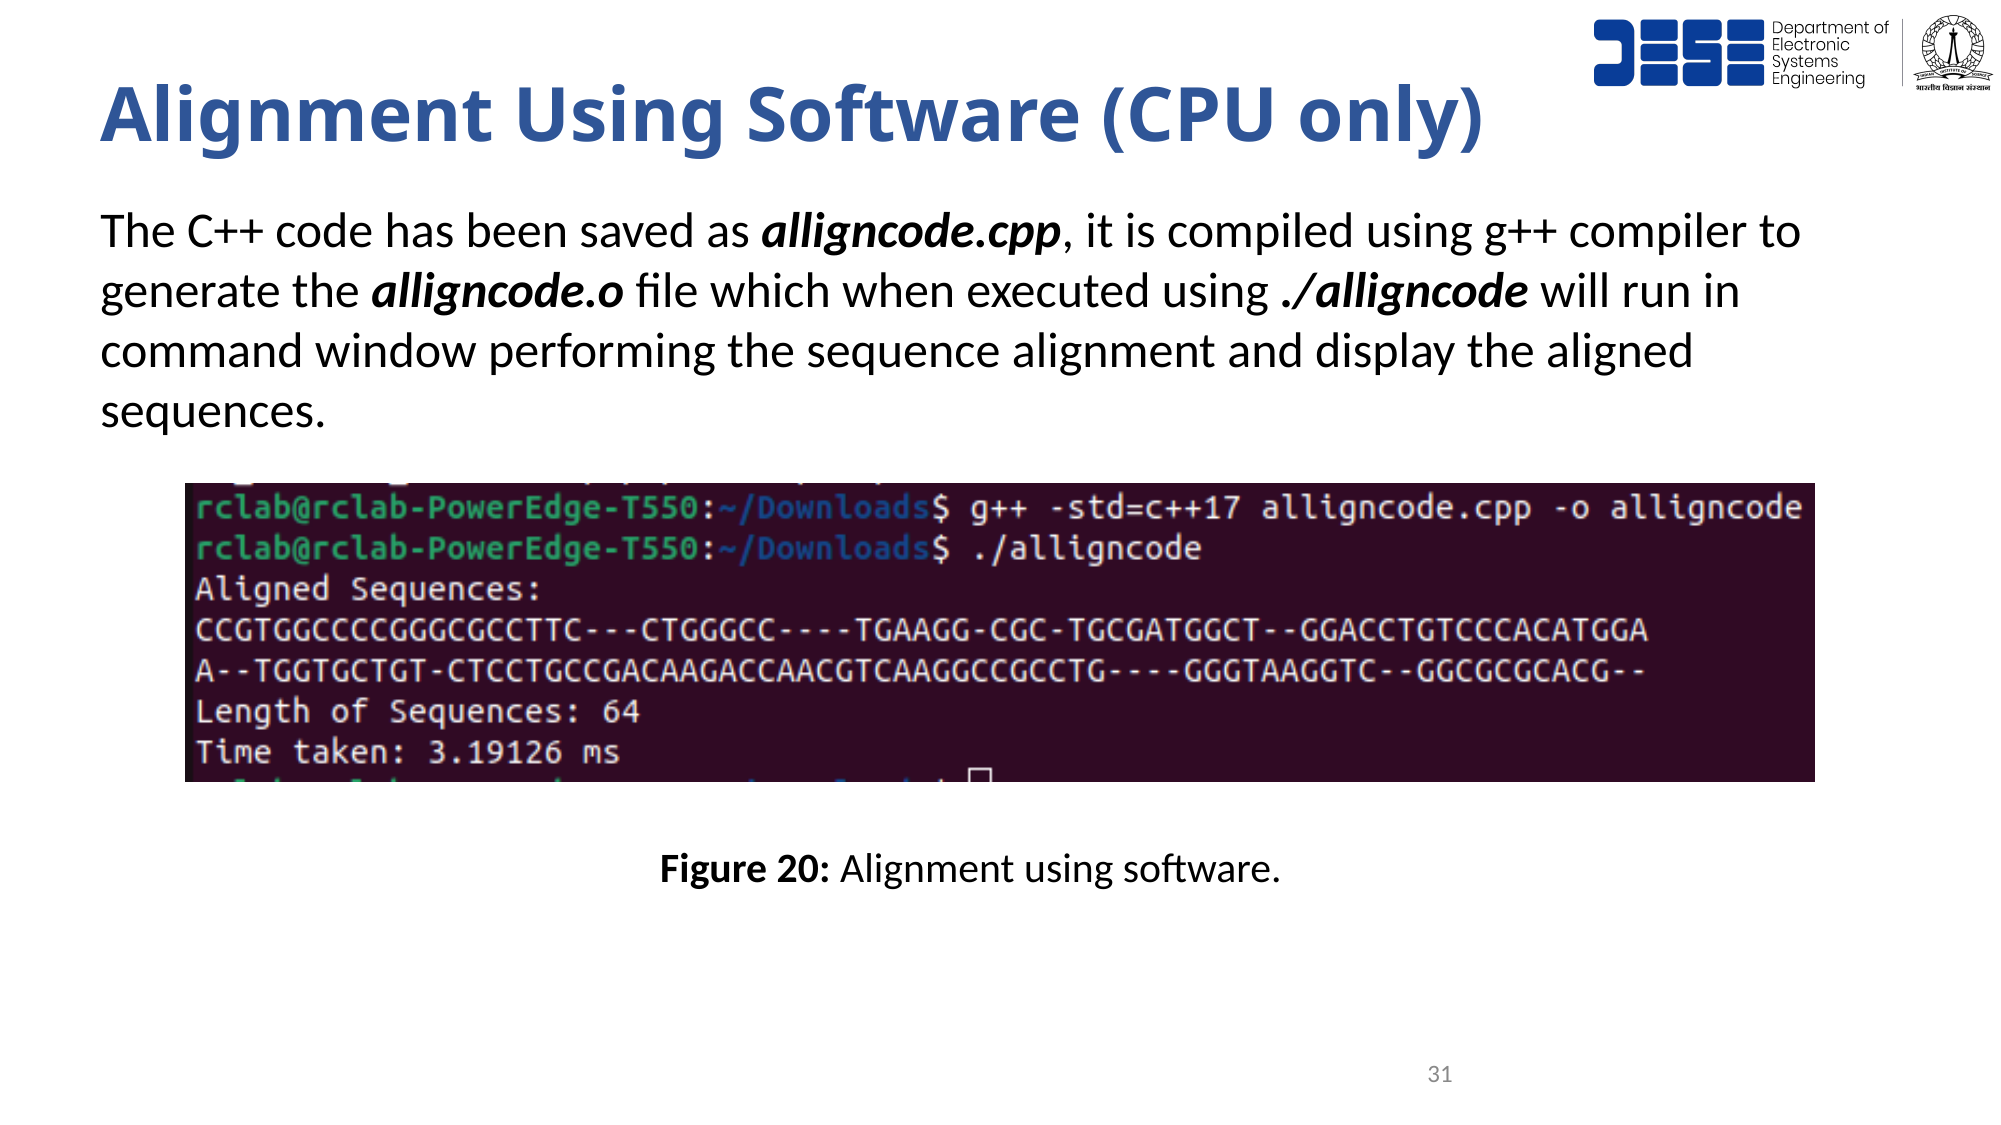

# Alignment Using Software (CPU only)
The C++ code has been saved as alligncode.cpp, it is compiled using g++ compiler to generate the alligncode.o file which when executed using ./alligncode will run in command window performing the sequence alignment and display the aligned sequences.
Figure 20: Alignment using software.